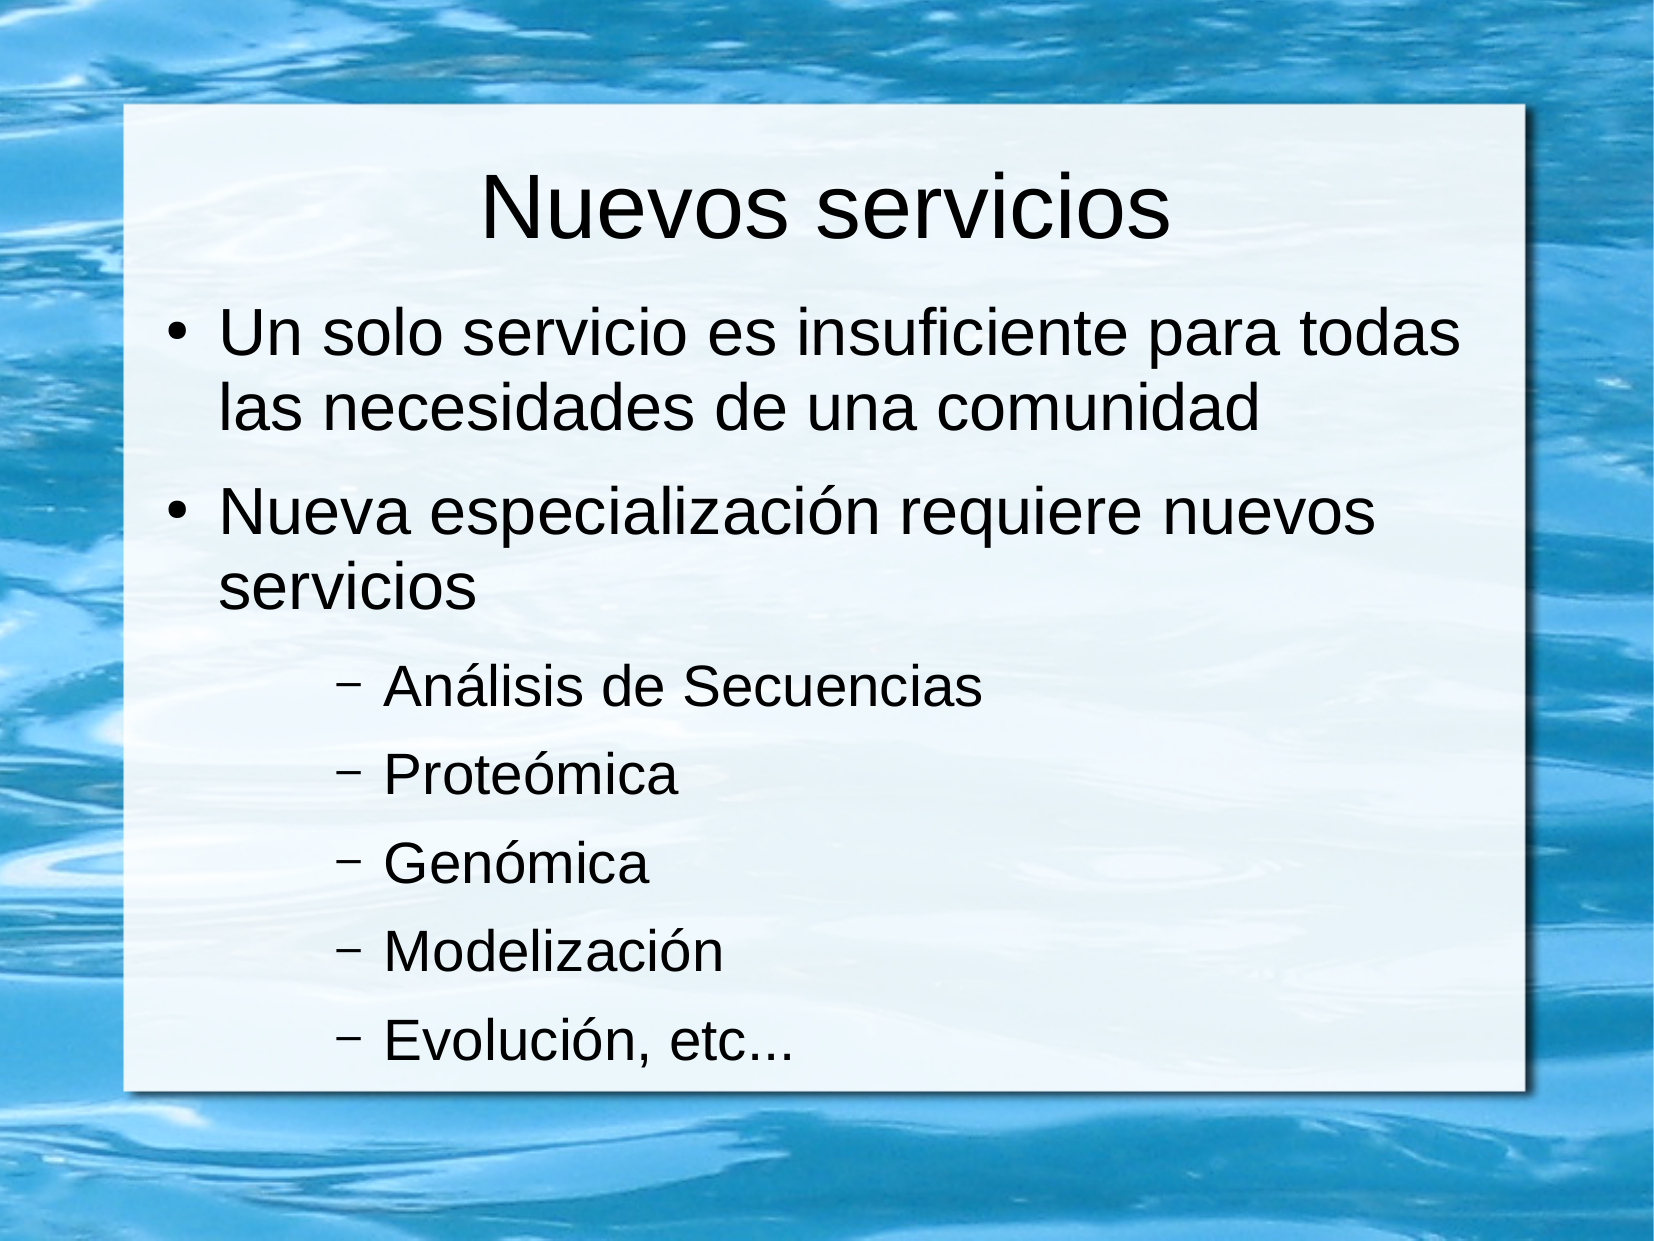

# Nuevos servicios
Un solo servicio es insuficiente para todas las necesidades de una comunidad
Nueva especialización requiere nuevos servicios
Análisis de Secuencias
Proteómica
Genómica
Modelización
Evolución, etc...